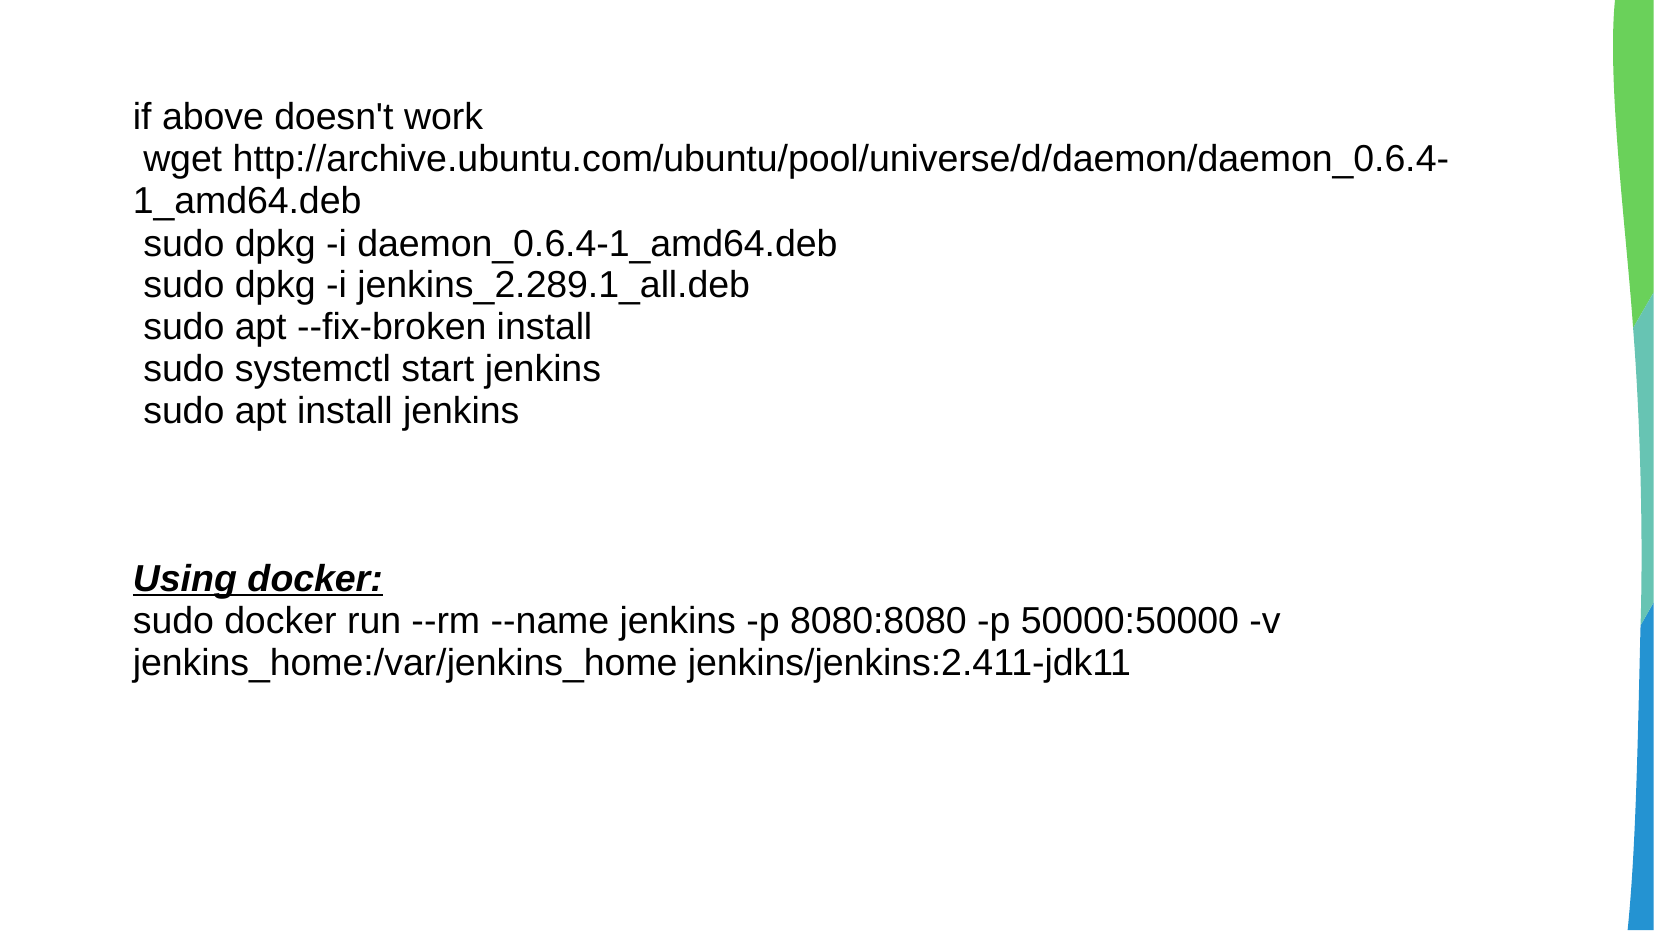

if above doesn't work
 wget http://archive.ubuntu.com/ubuntu/pool/universe/d/daemon/daemon_0.6.4-1_amd64.deb
 sudo dpkg -i daemon_0.6.4-1_amd64.deb
 sudo dpkg -i jenkins_2.289.1_all.deb
 sudo apt --fix-broken install
 sudo systemctl start jenkins
 sudo apt install jenkins
Using docker:
sudo docker run --rm --name jenkins -p 8080:8080 -p 50000:50000 -v jenkins_home:/var/jenkins_home jenkins/jenkins:2.411-jdk11